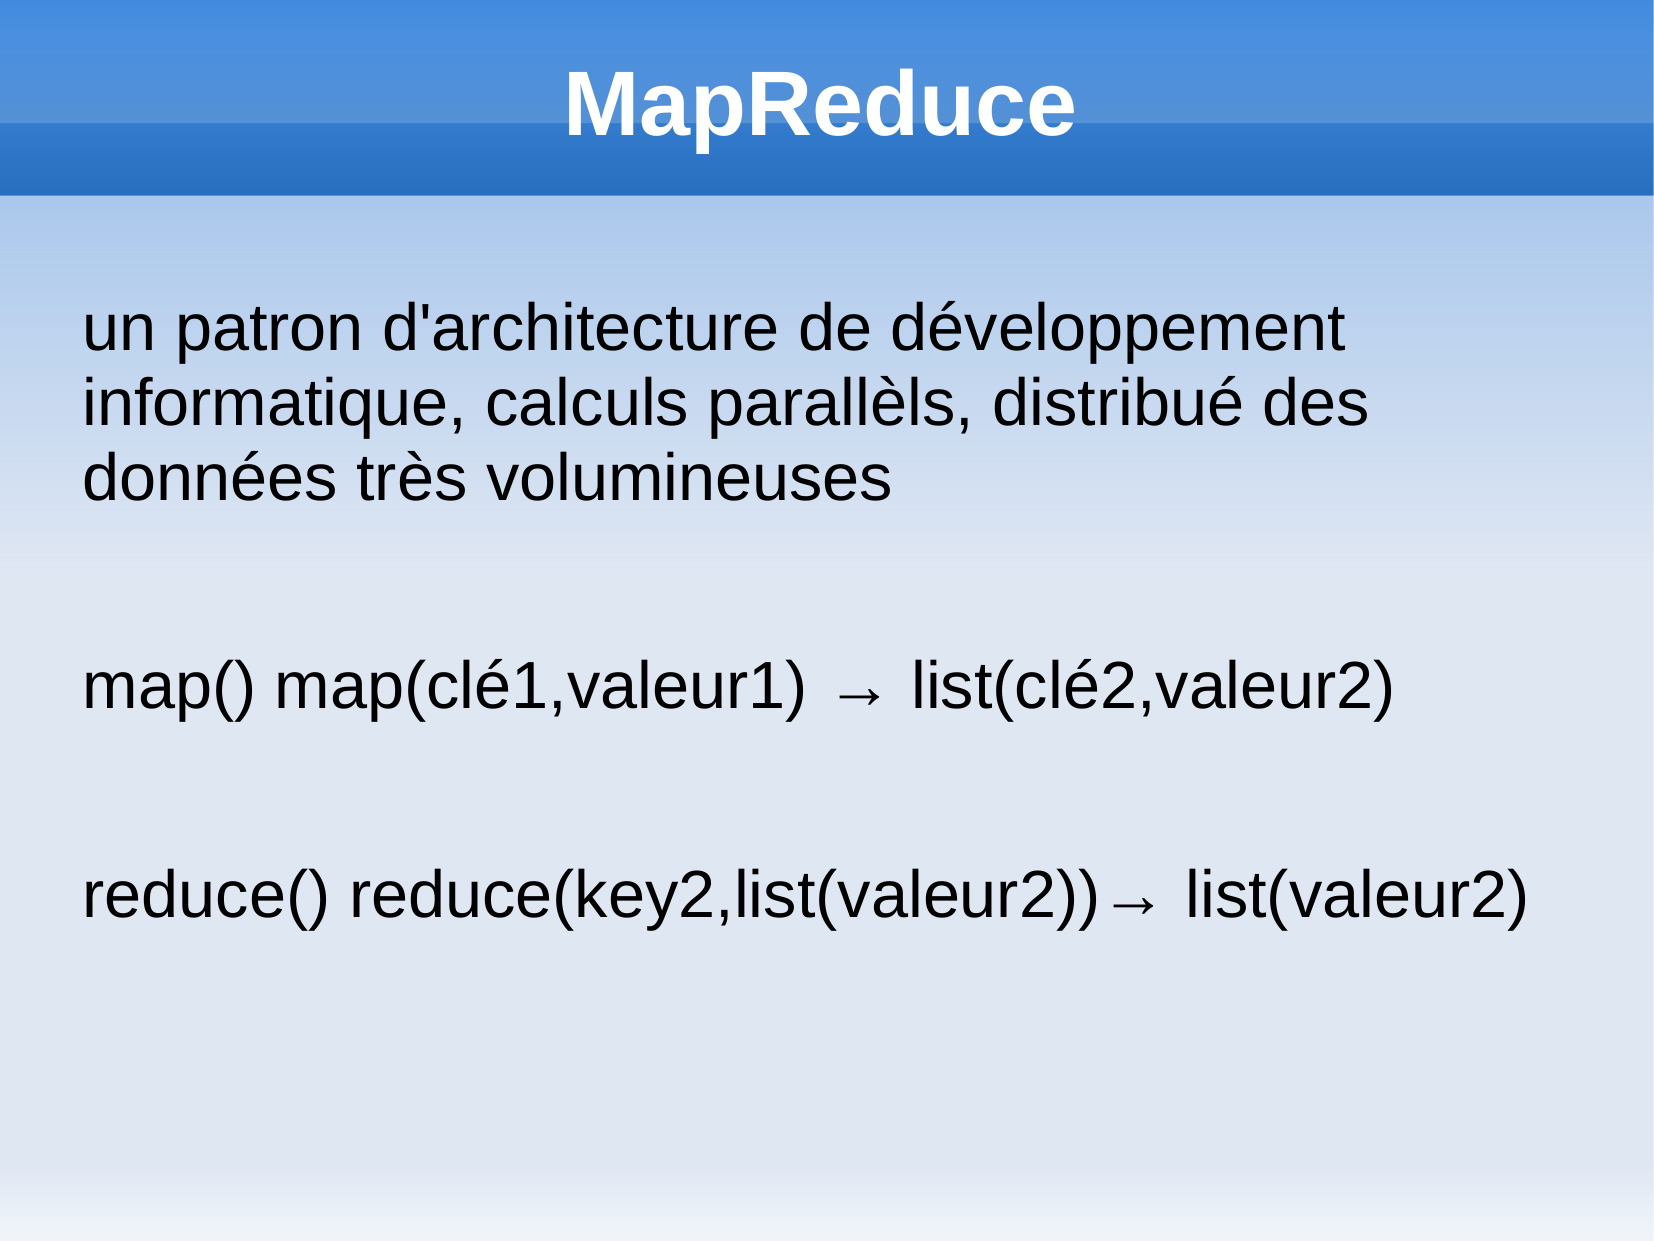

# MapReduce
un patron d'architecture de développement informatique, calculs parallèls, distribué des données très volumineuses
map() map(clé1,valeur1) → list(clé2,valeur2)
reduce() reduce(key2,list(valeur2))→ list(valeur2)